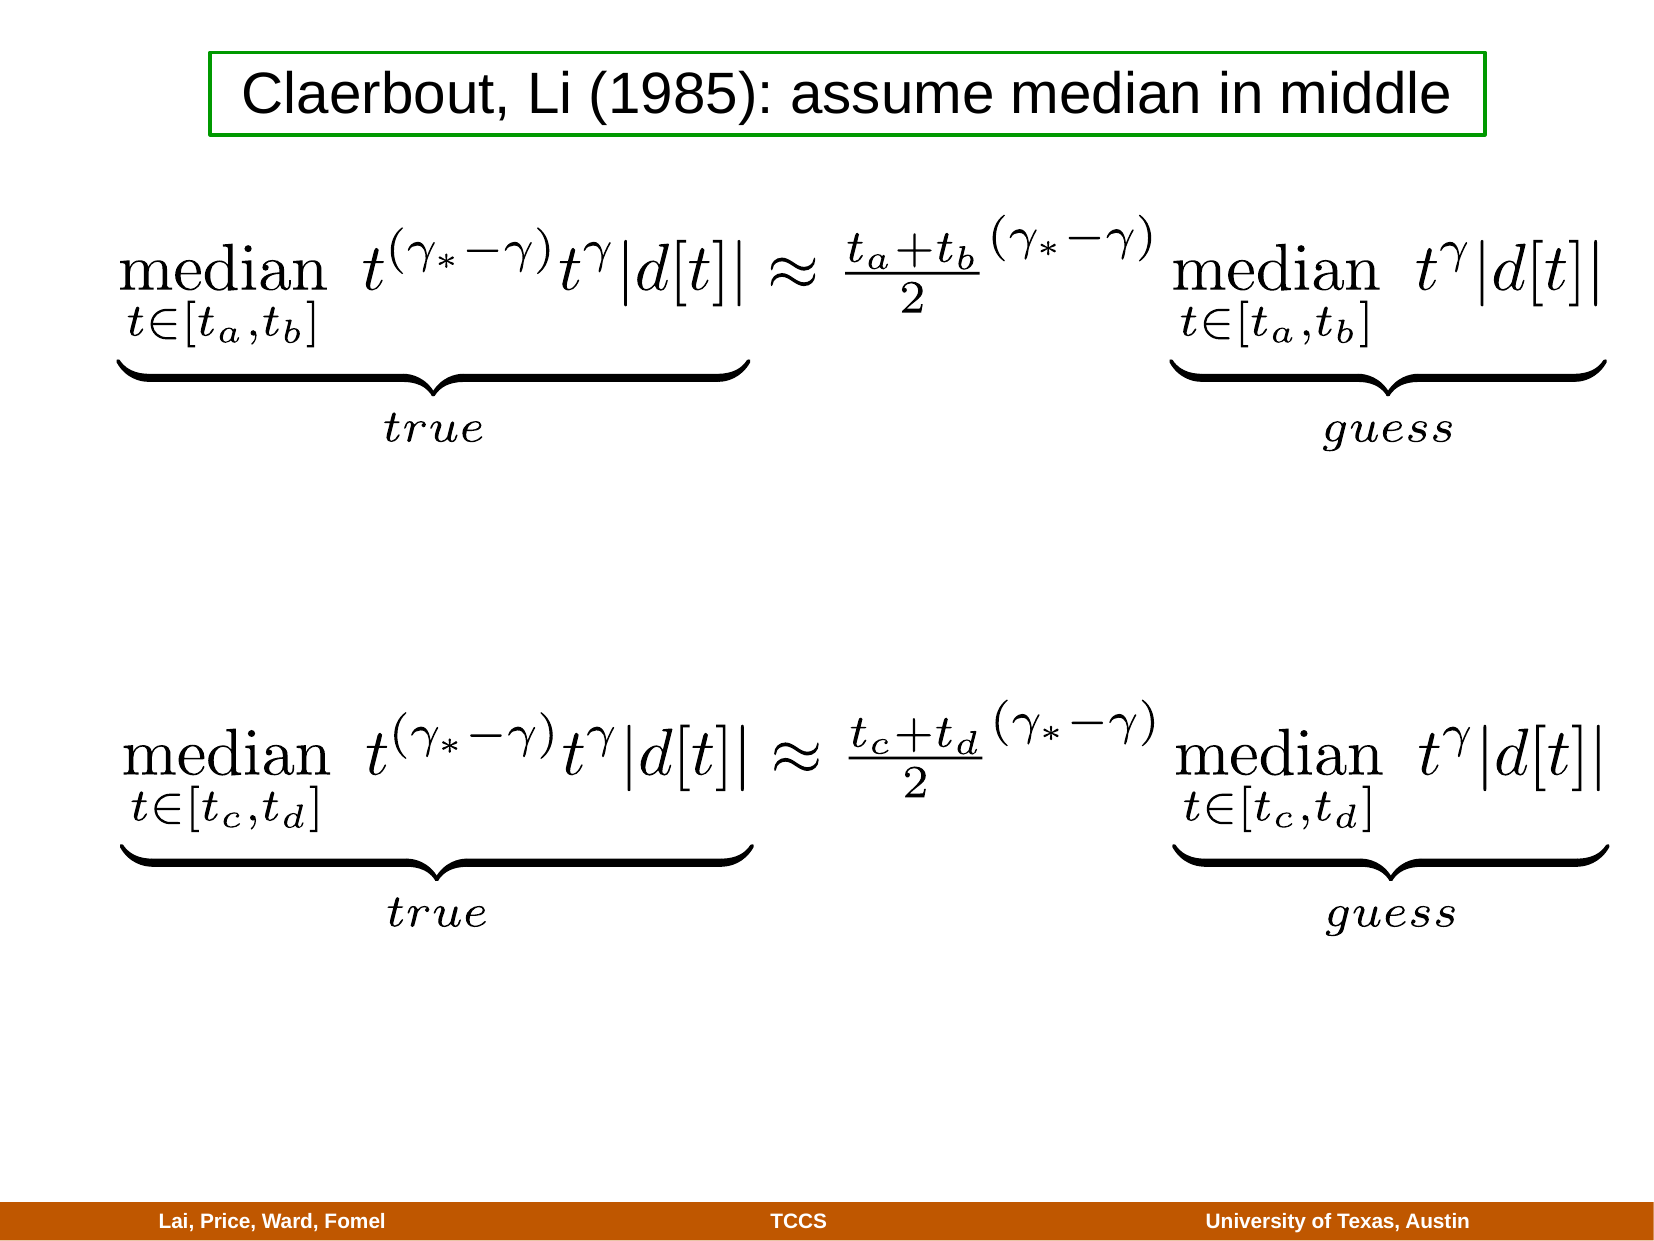

Claerbout, Li (1985): assume median in middle